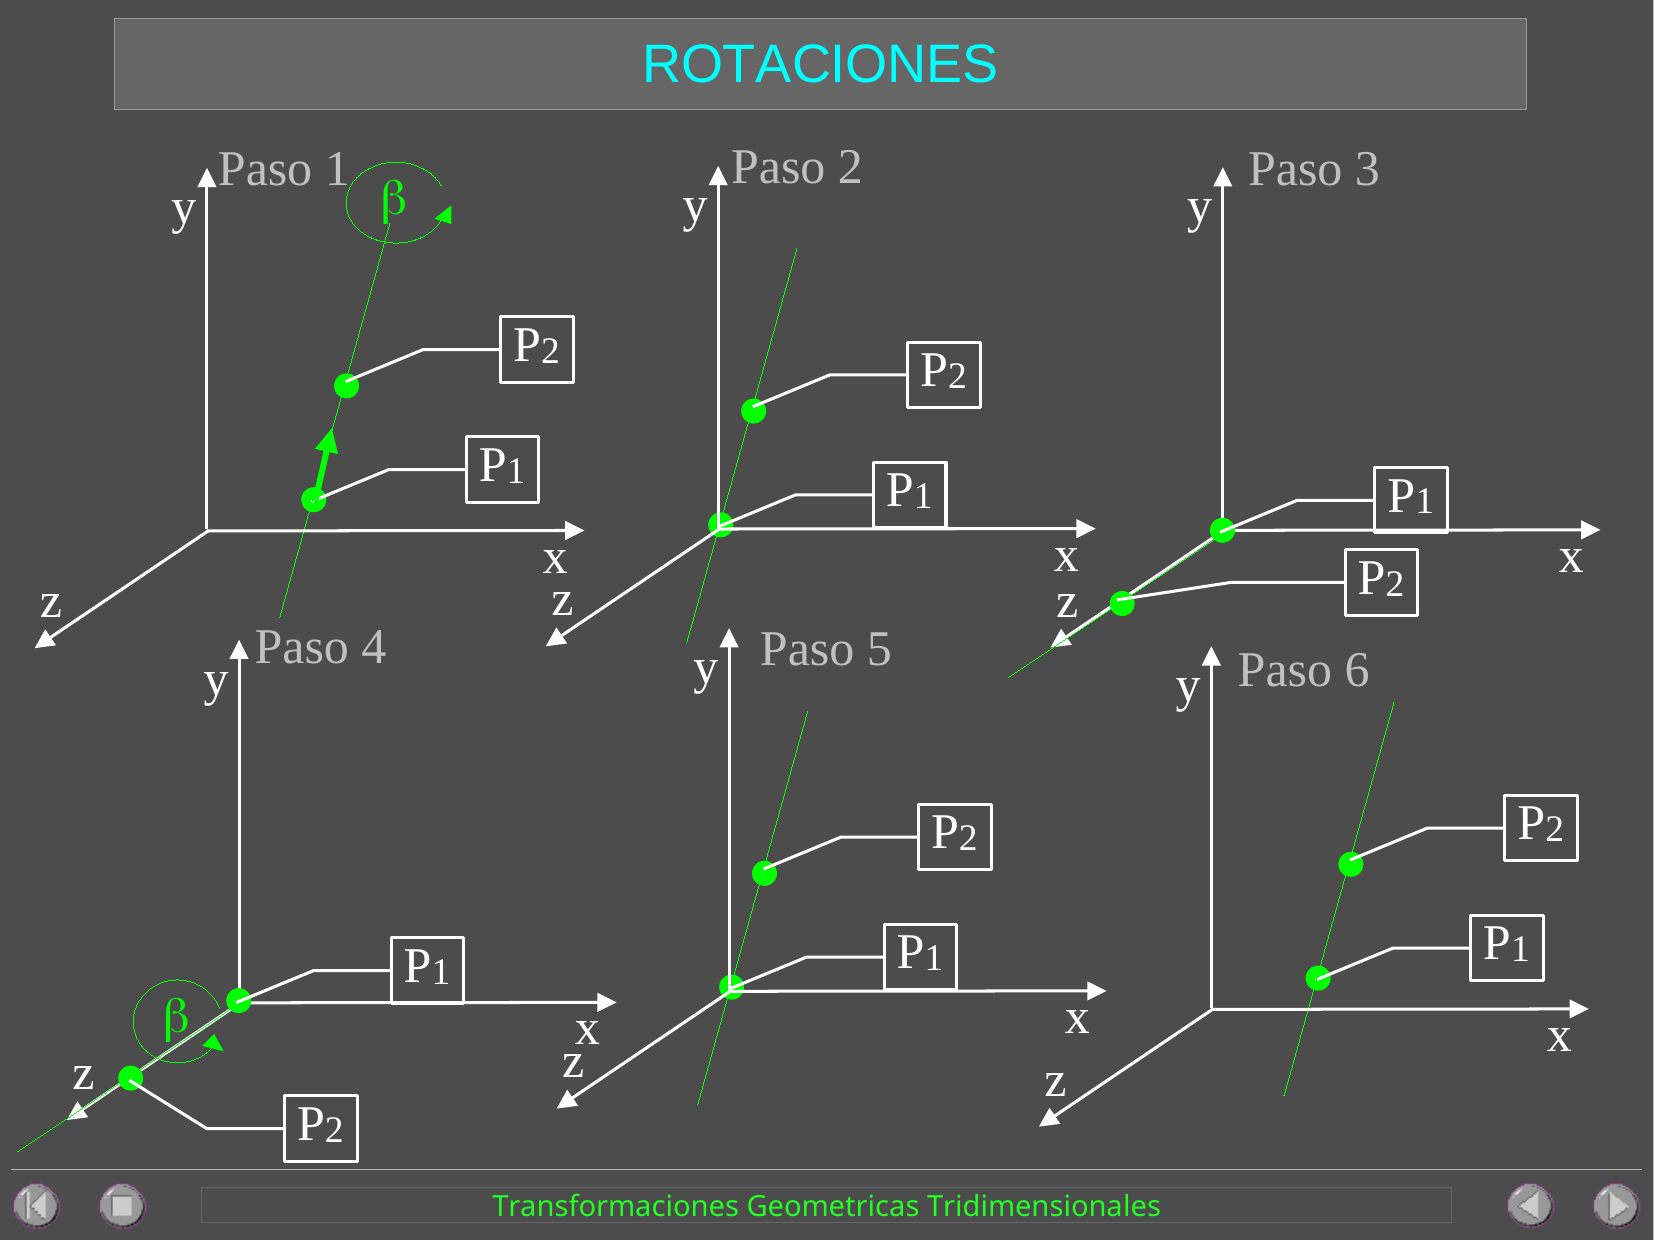

# ROTACIONES
Paso 2
Paso 1
Paso 3
b
y
x
z
y
x
z
y
x
z
Paso 4
Paso 5
y
x
z
y
x
z
Paso 6
y
x
z
b